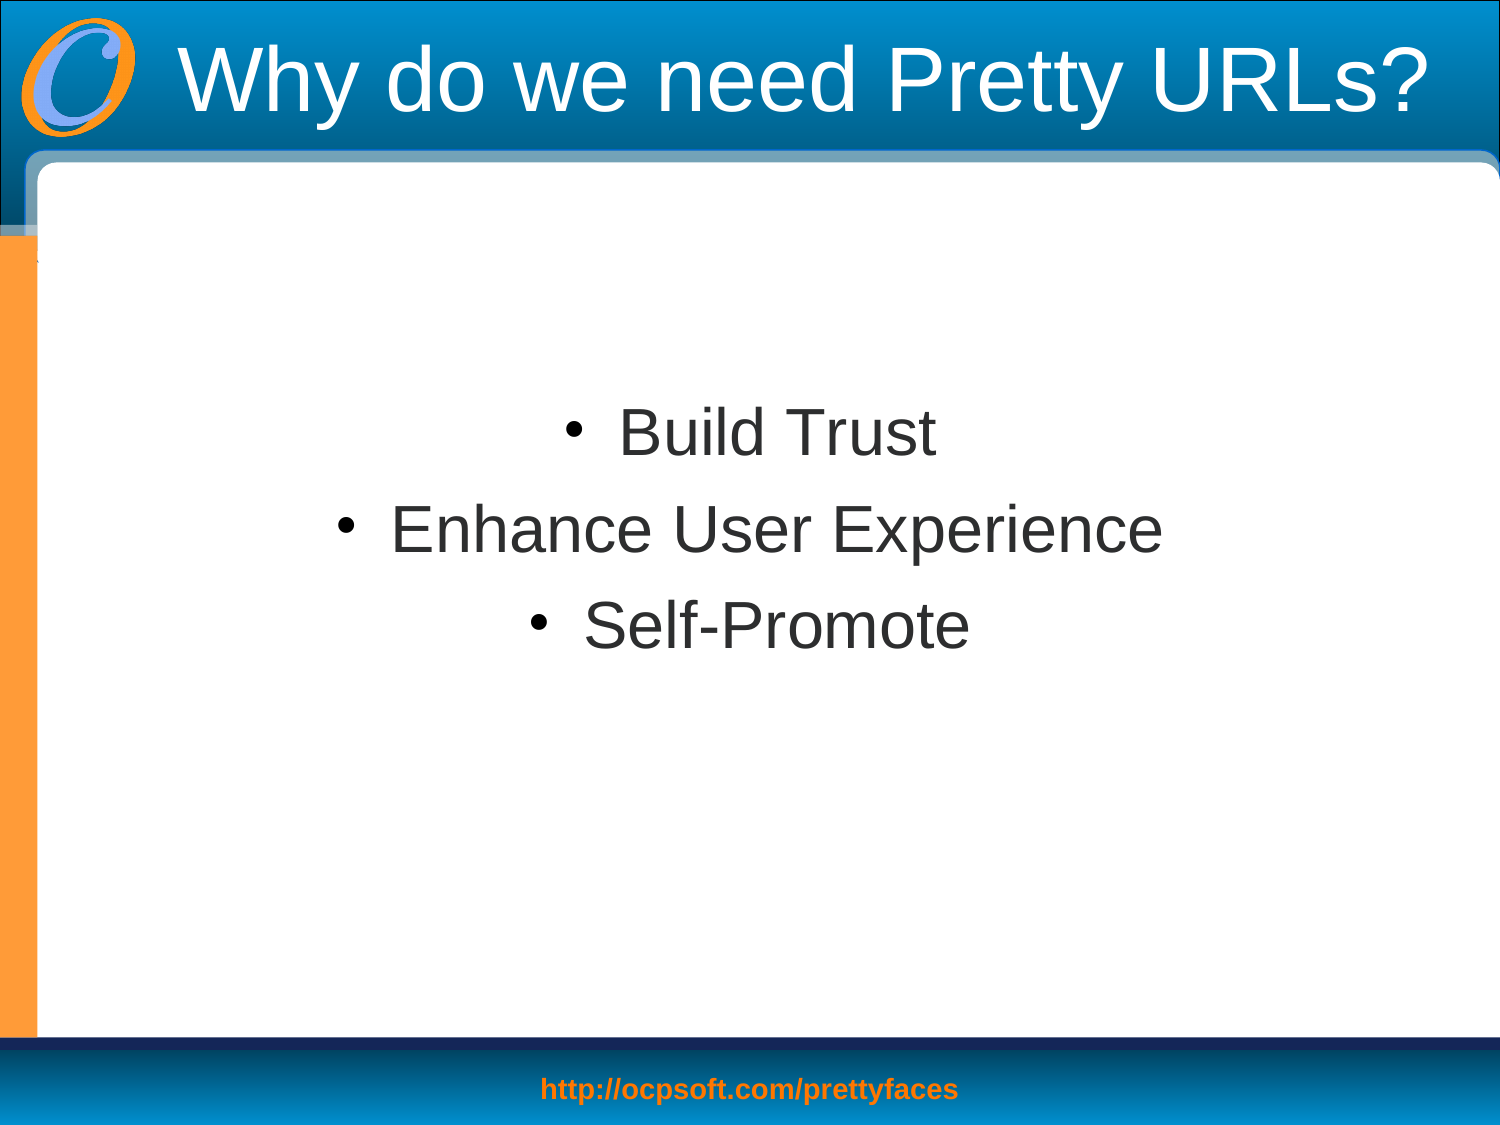

# Why do we need Pretty URLs?
Build Trust
Enhance User Experience
Self-Promote